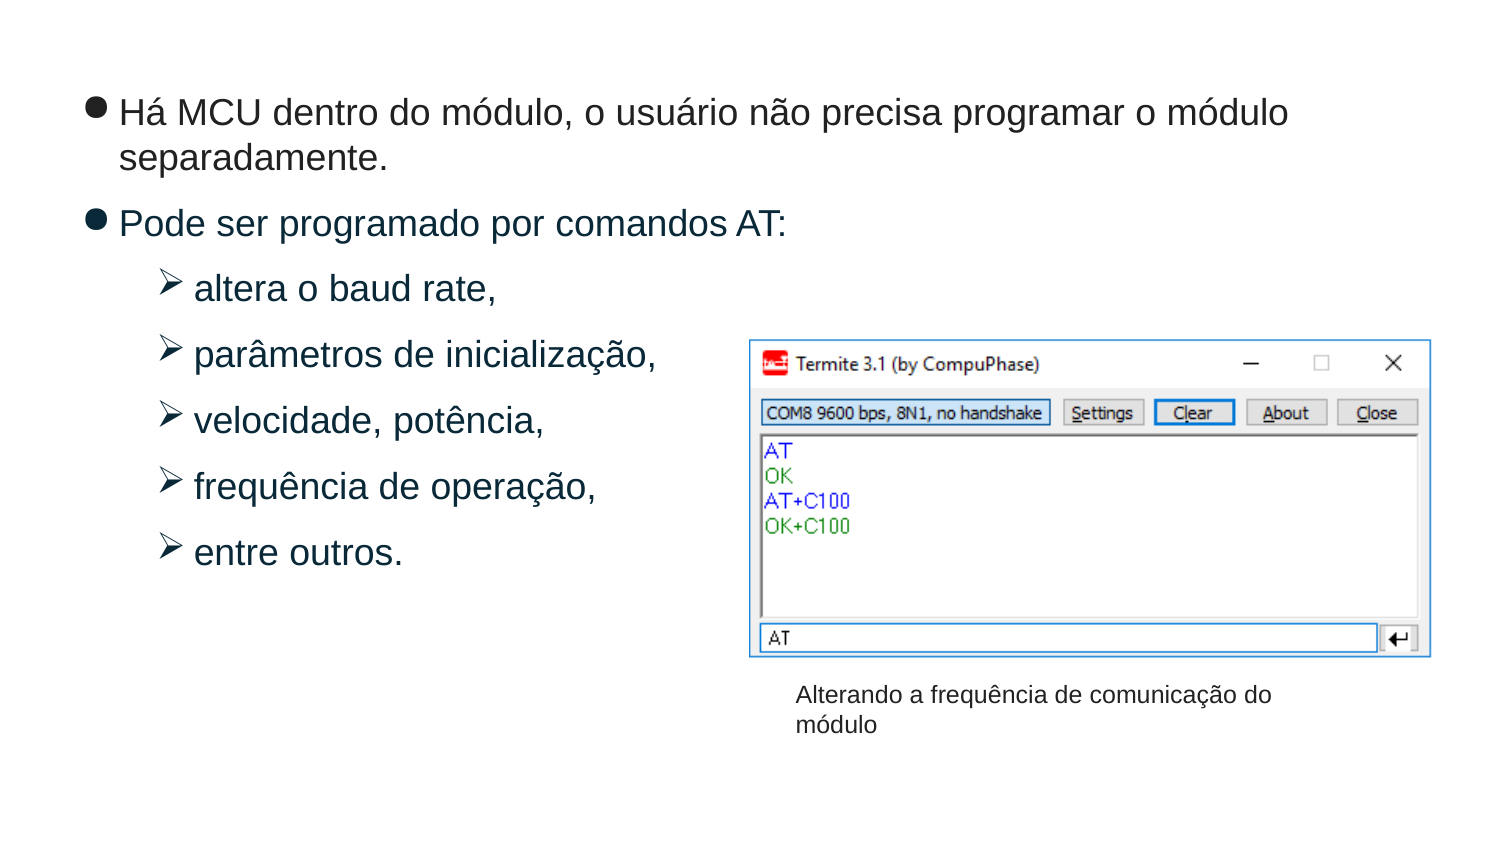

# Há MCU dentro do módulo, o usuário não precisa programar o módulo separadamente.
Pode ser programado por comandos AT:
altera o baud rate,
parâmetros de inicialização,
velocidade, potência,
frequência de operação,
entre outros.
Alterando a frequência de comunicação do módulo